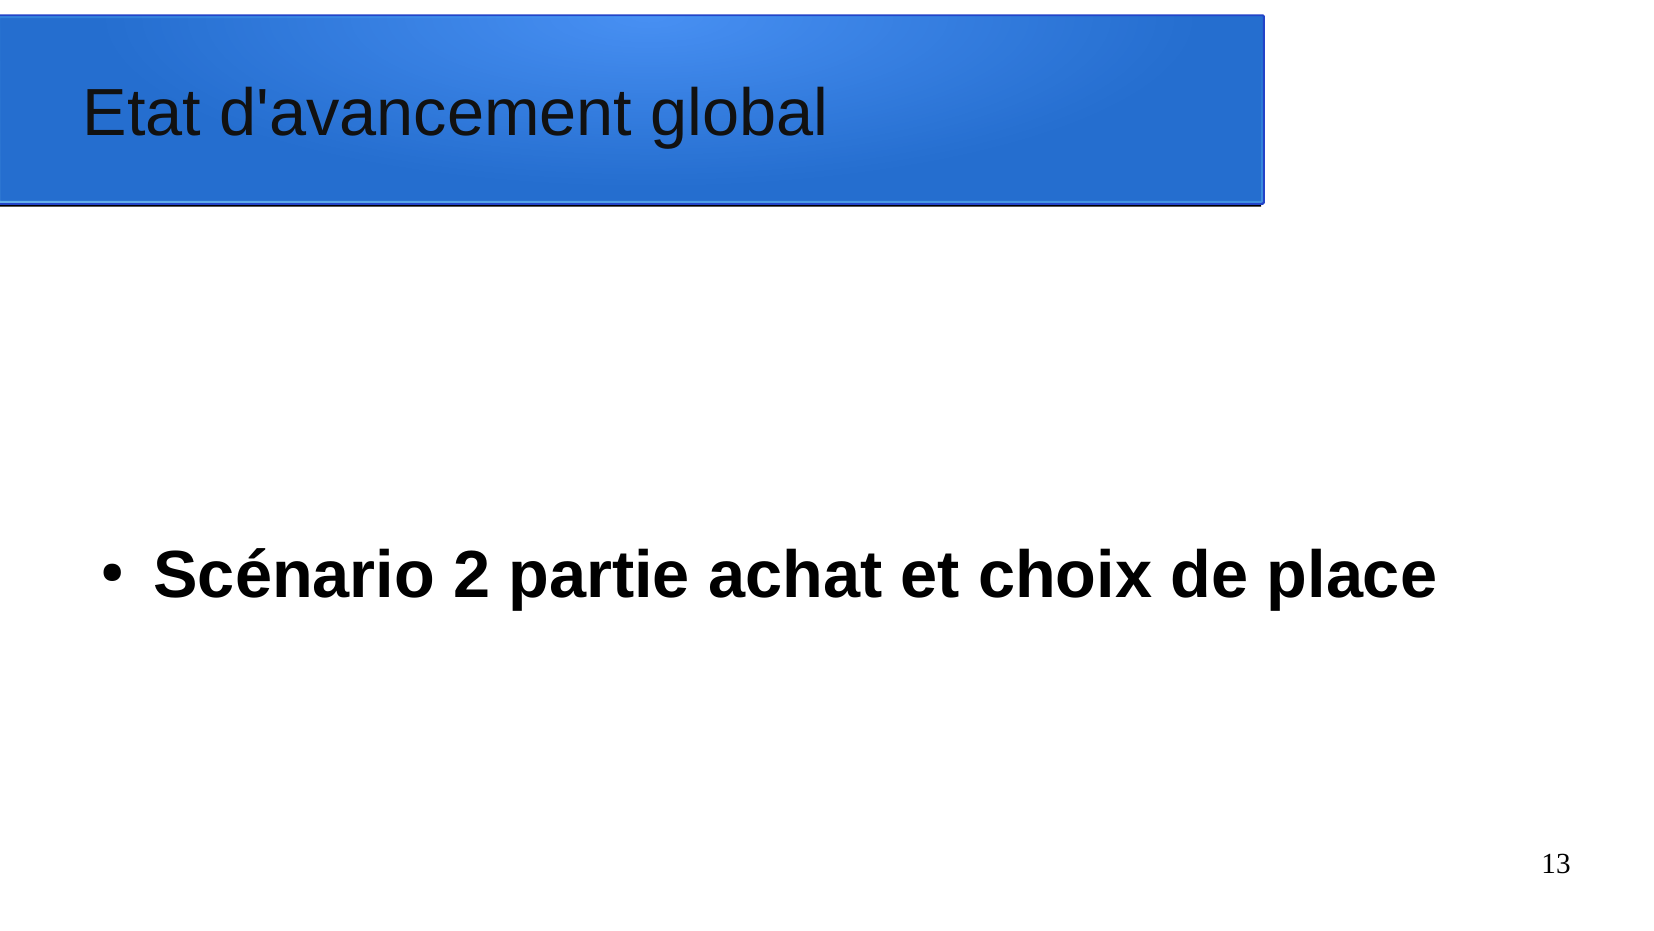

# Etat d'avancement global
Scénario 2 partie achat et choix de place
13